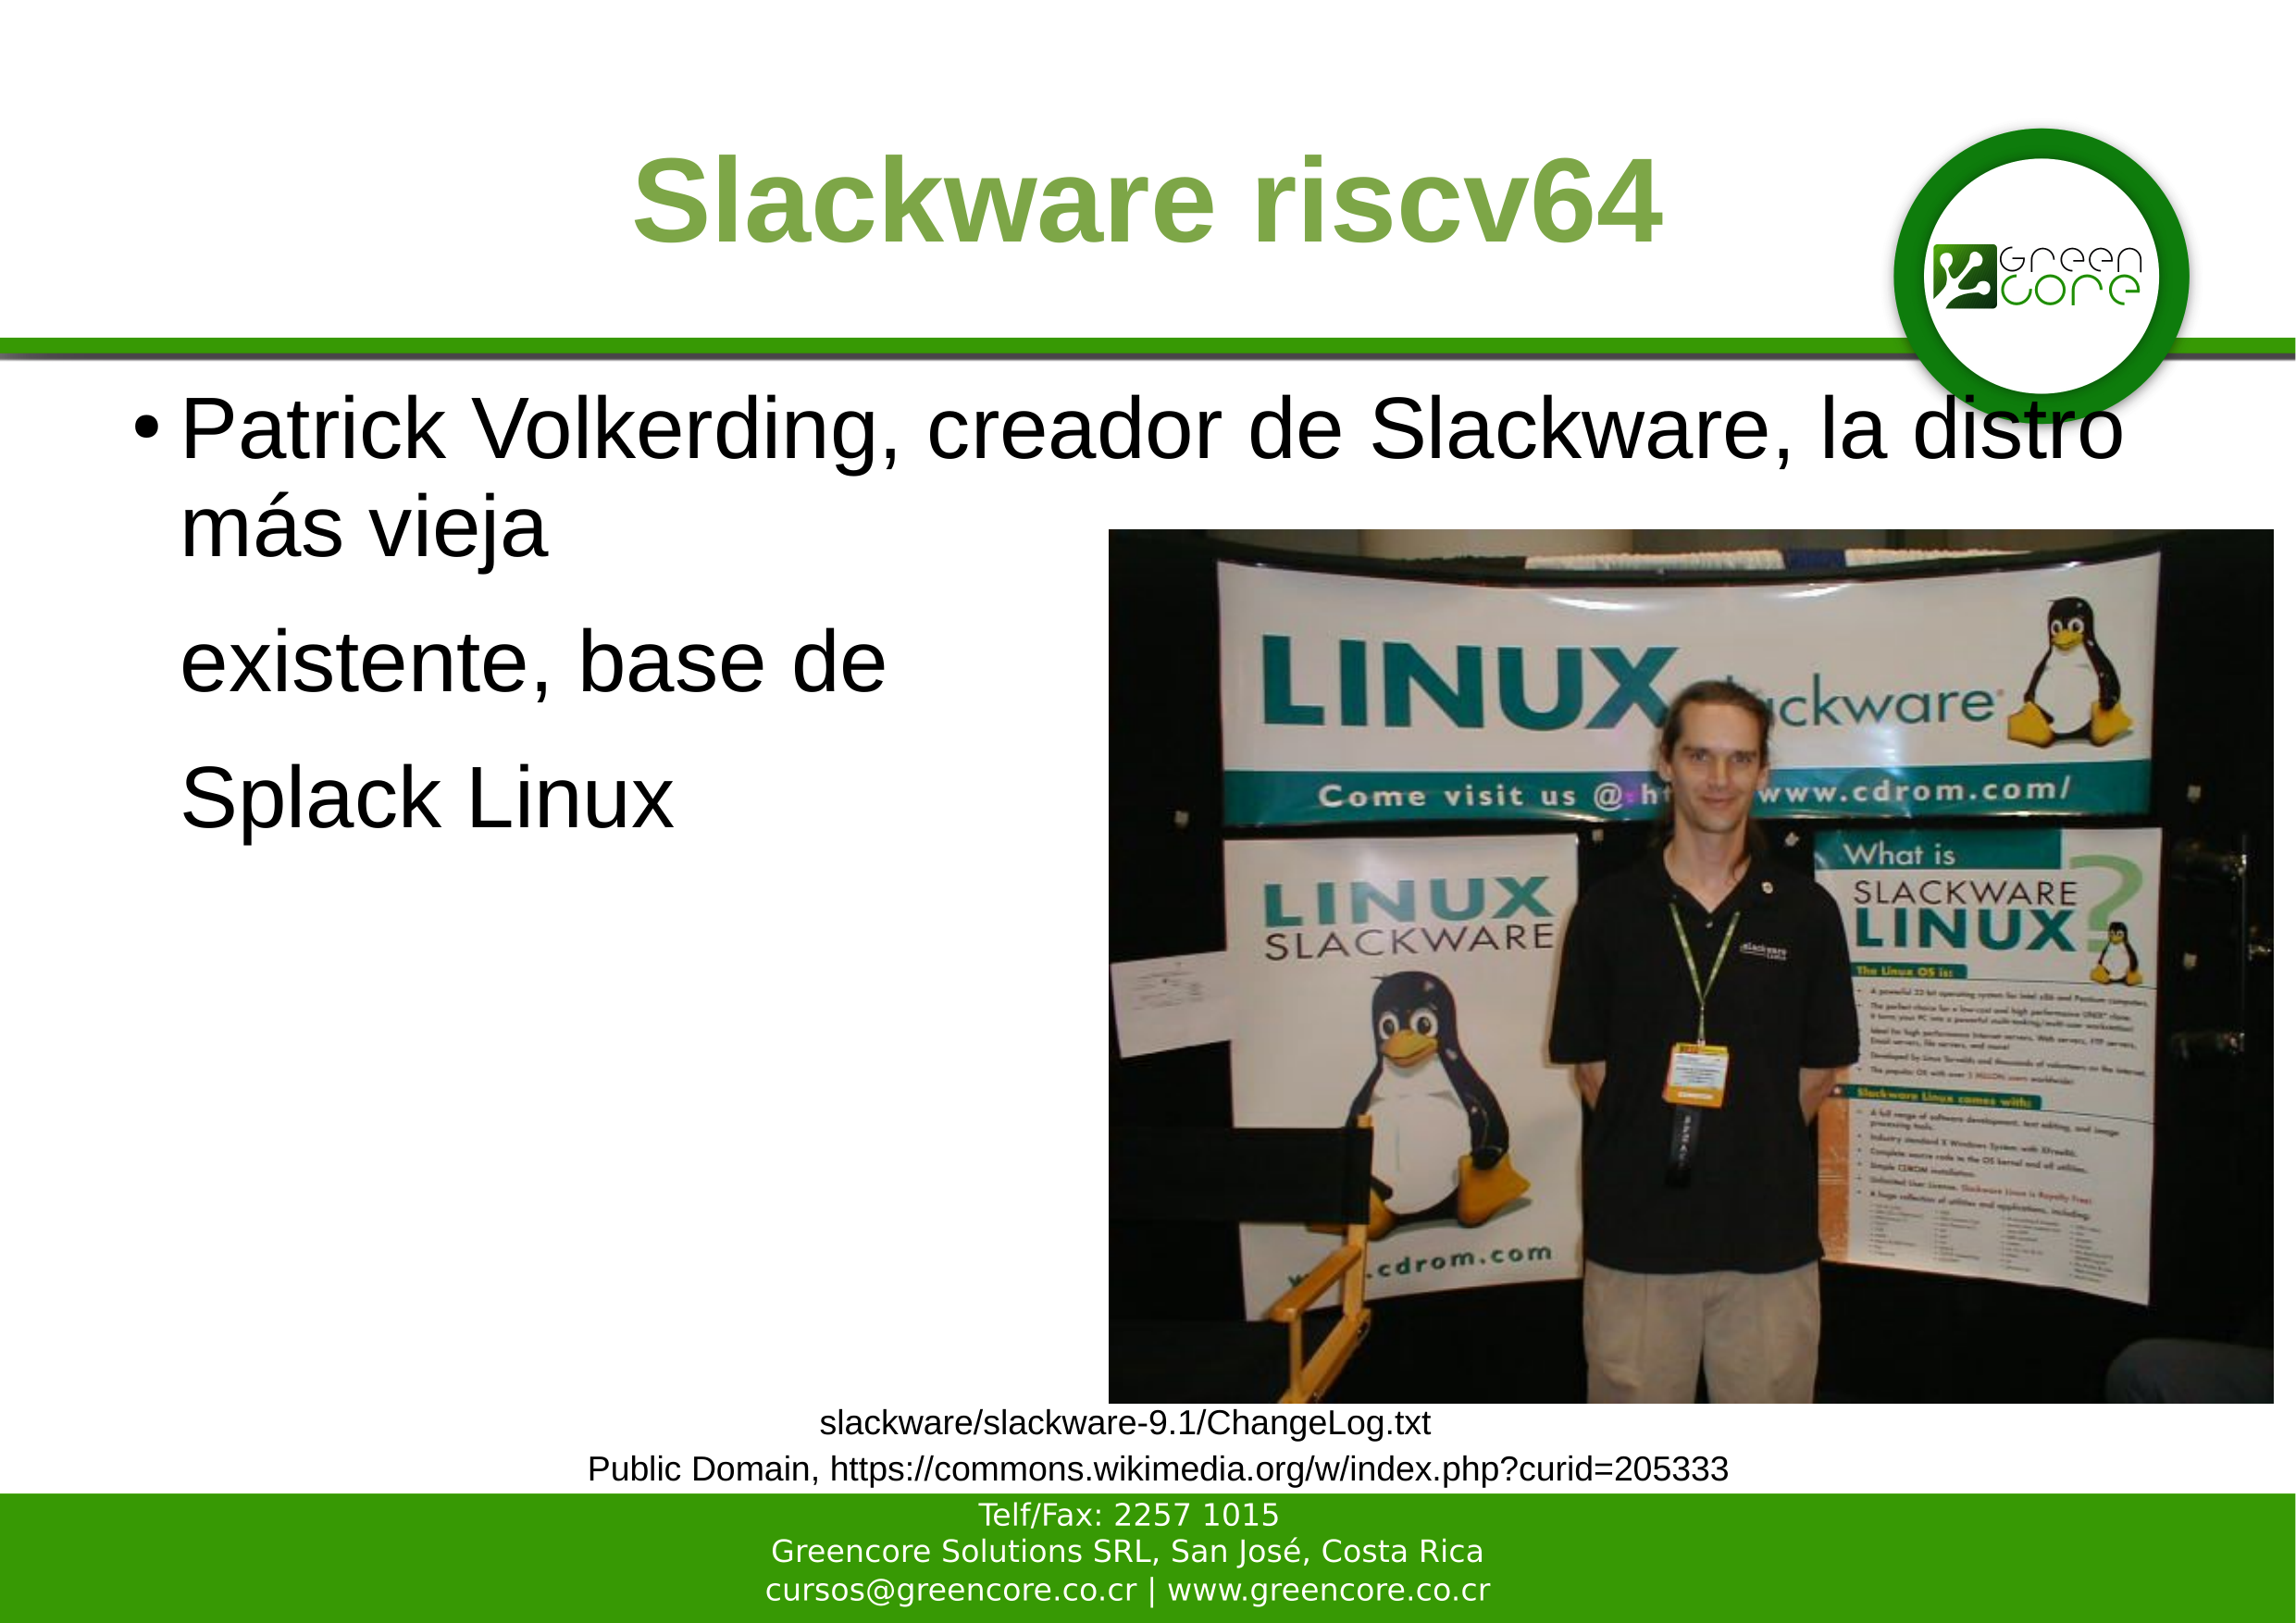

# Slackware riscv64
Patrick Volkerding, creador de Slackware, la distro más vieja
existente, base de
Splack Linux
slackware/slackware-9.1/ChangeLog.txt
Public Domain, https://commons.wikimedia.org/w/index.php?curid=205333